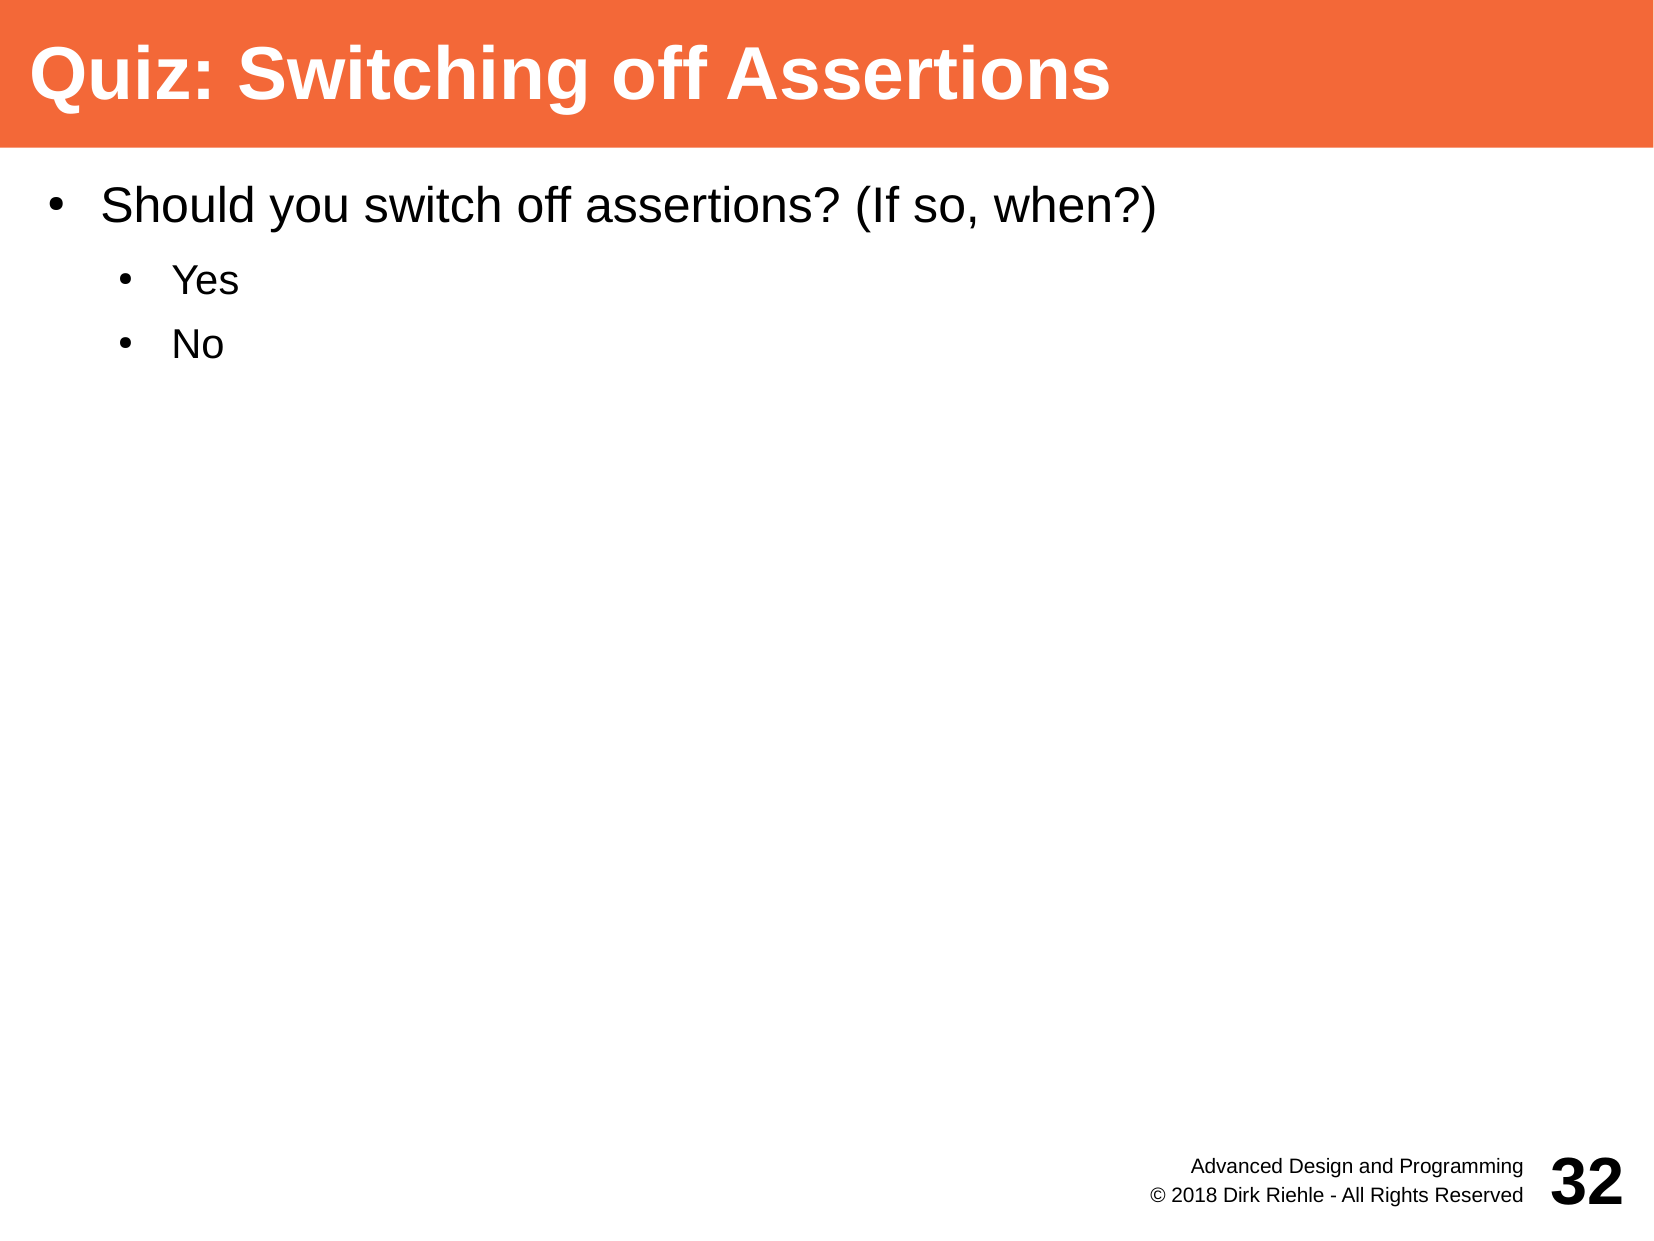

# Quiz: Switching off Assertions
Should you switch off assertions? (If so, when?)
Yes
No
Advanced Design and Programming
32
© 2018 Dirk Riehle - All Rights Reserved